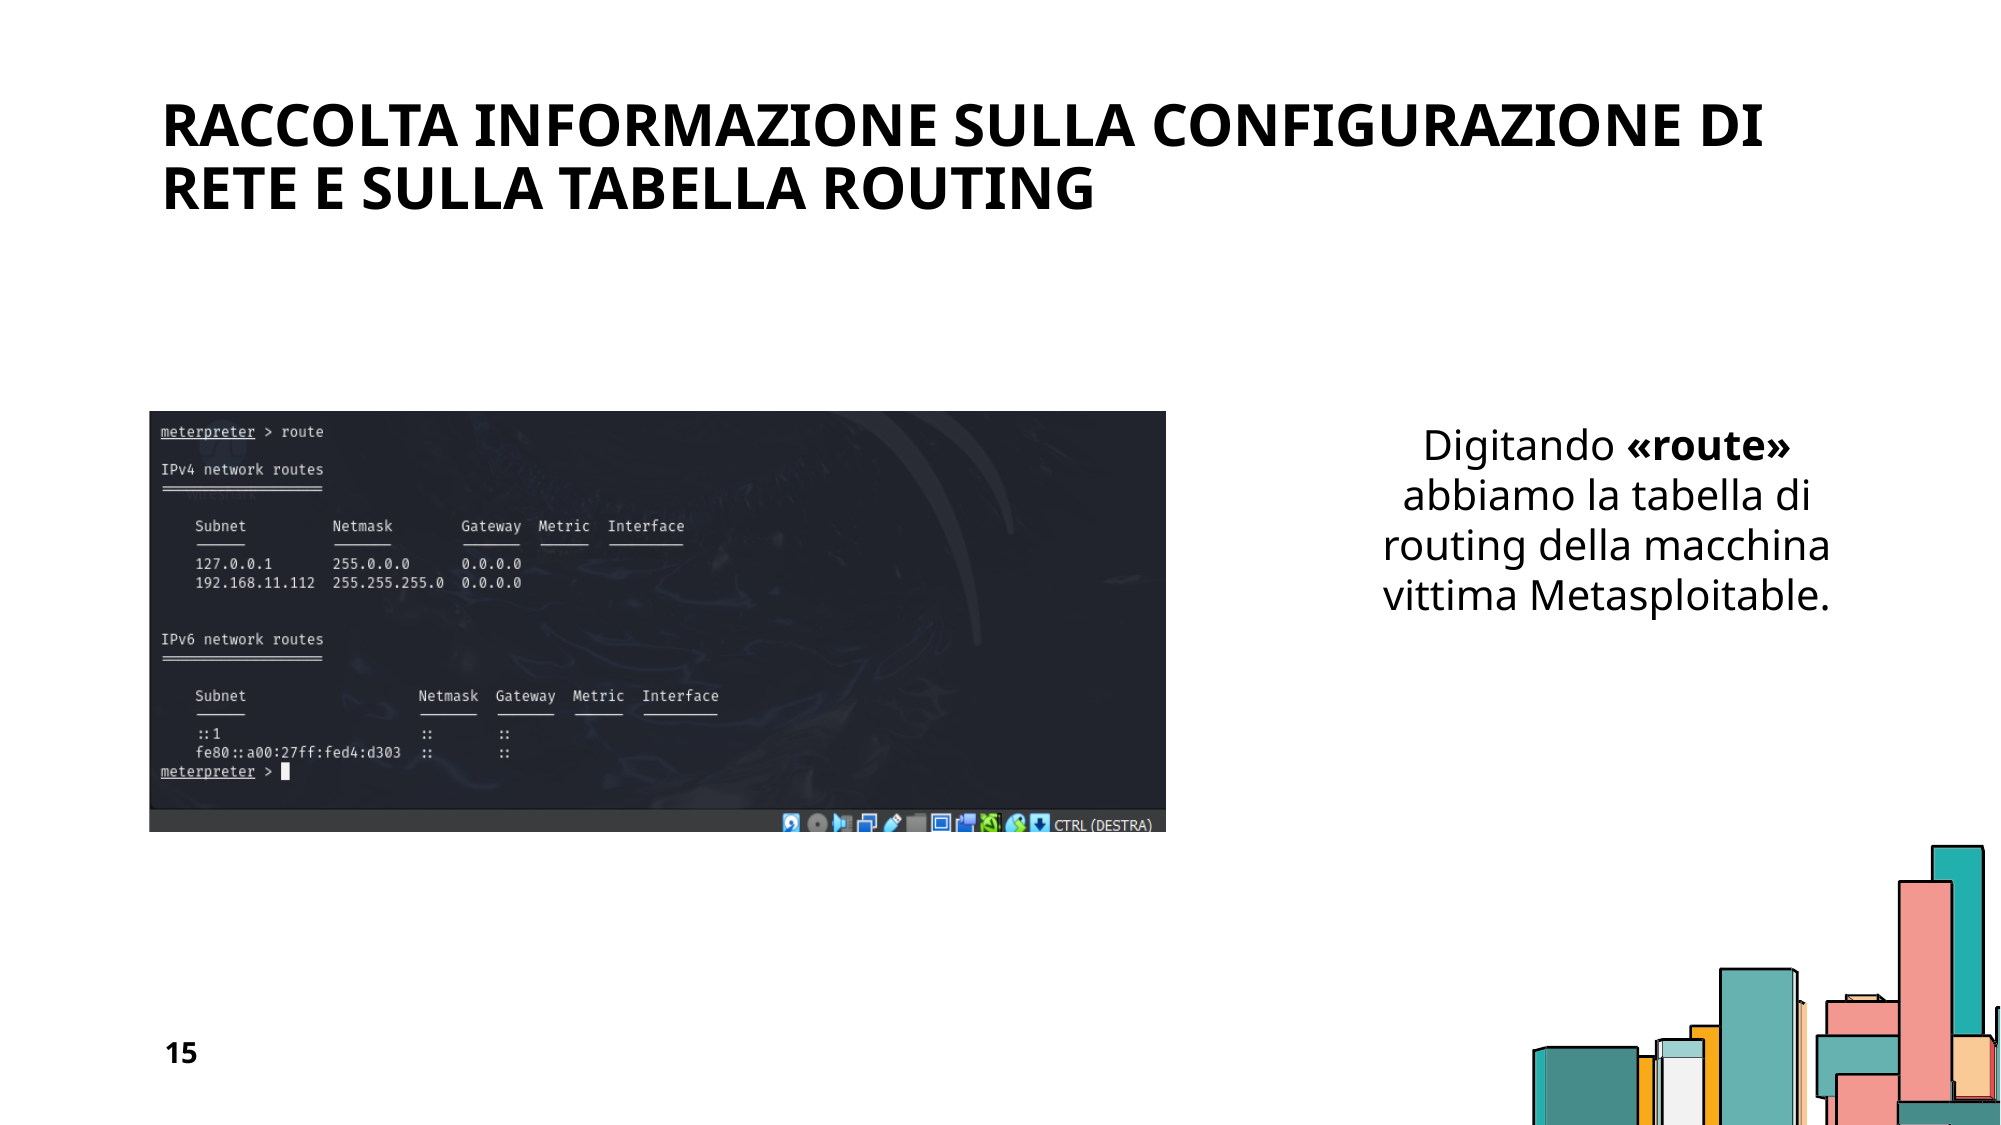

# Raccolta informazione sulla configurazione di rete e sulla tabella routing
Digitando «route» abbiamo la tabella di routing della macchina vittima Metasploitable.